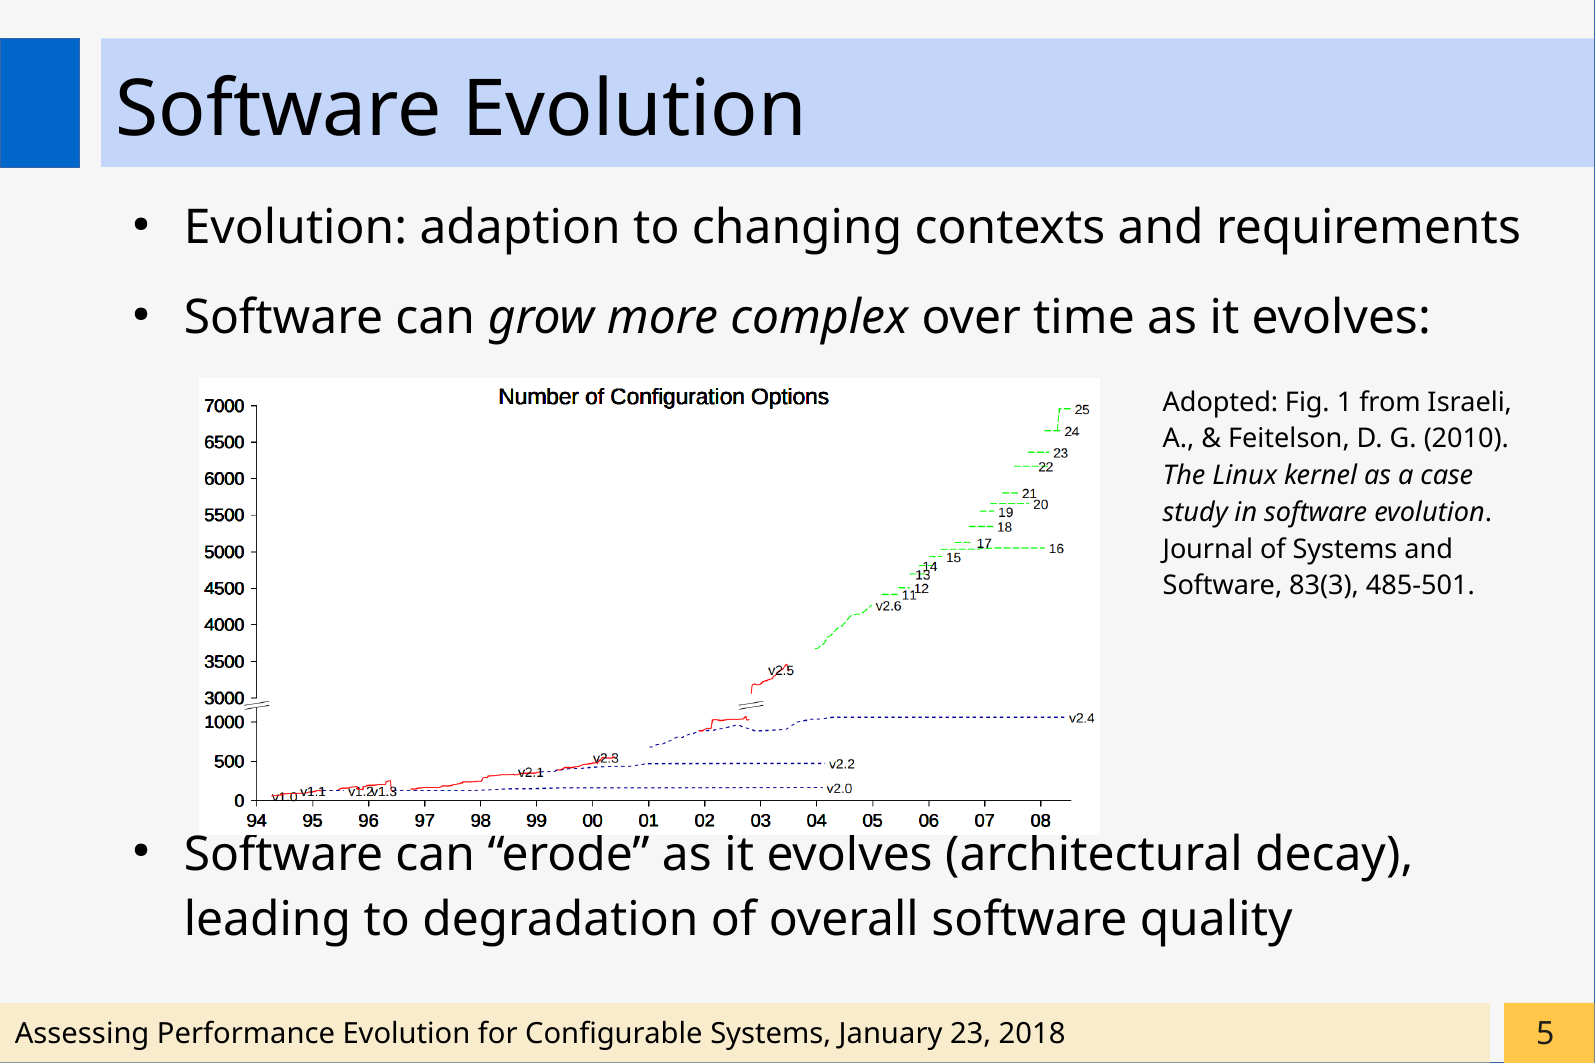

# Software Evolution
Evolution: adaption to changing contexts and requirements
Software can grow more complex over time as it evolves:
Software can “erode” as it evolves (architectural decay), leading to degradation of overall software quality
Adopted: Fig. 1 from Israeli, A., & Feitelson, D. G. (2010). The Linux kernel as a case study in software evolution. Journal of Systems and Software, 83(3), 485-501.